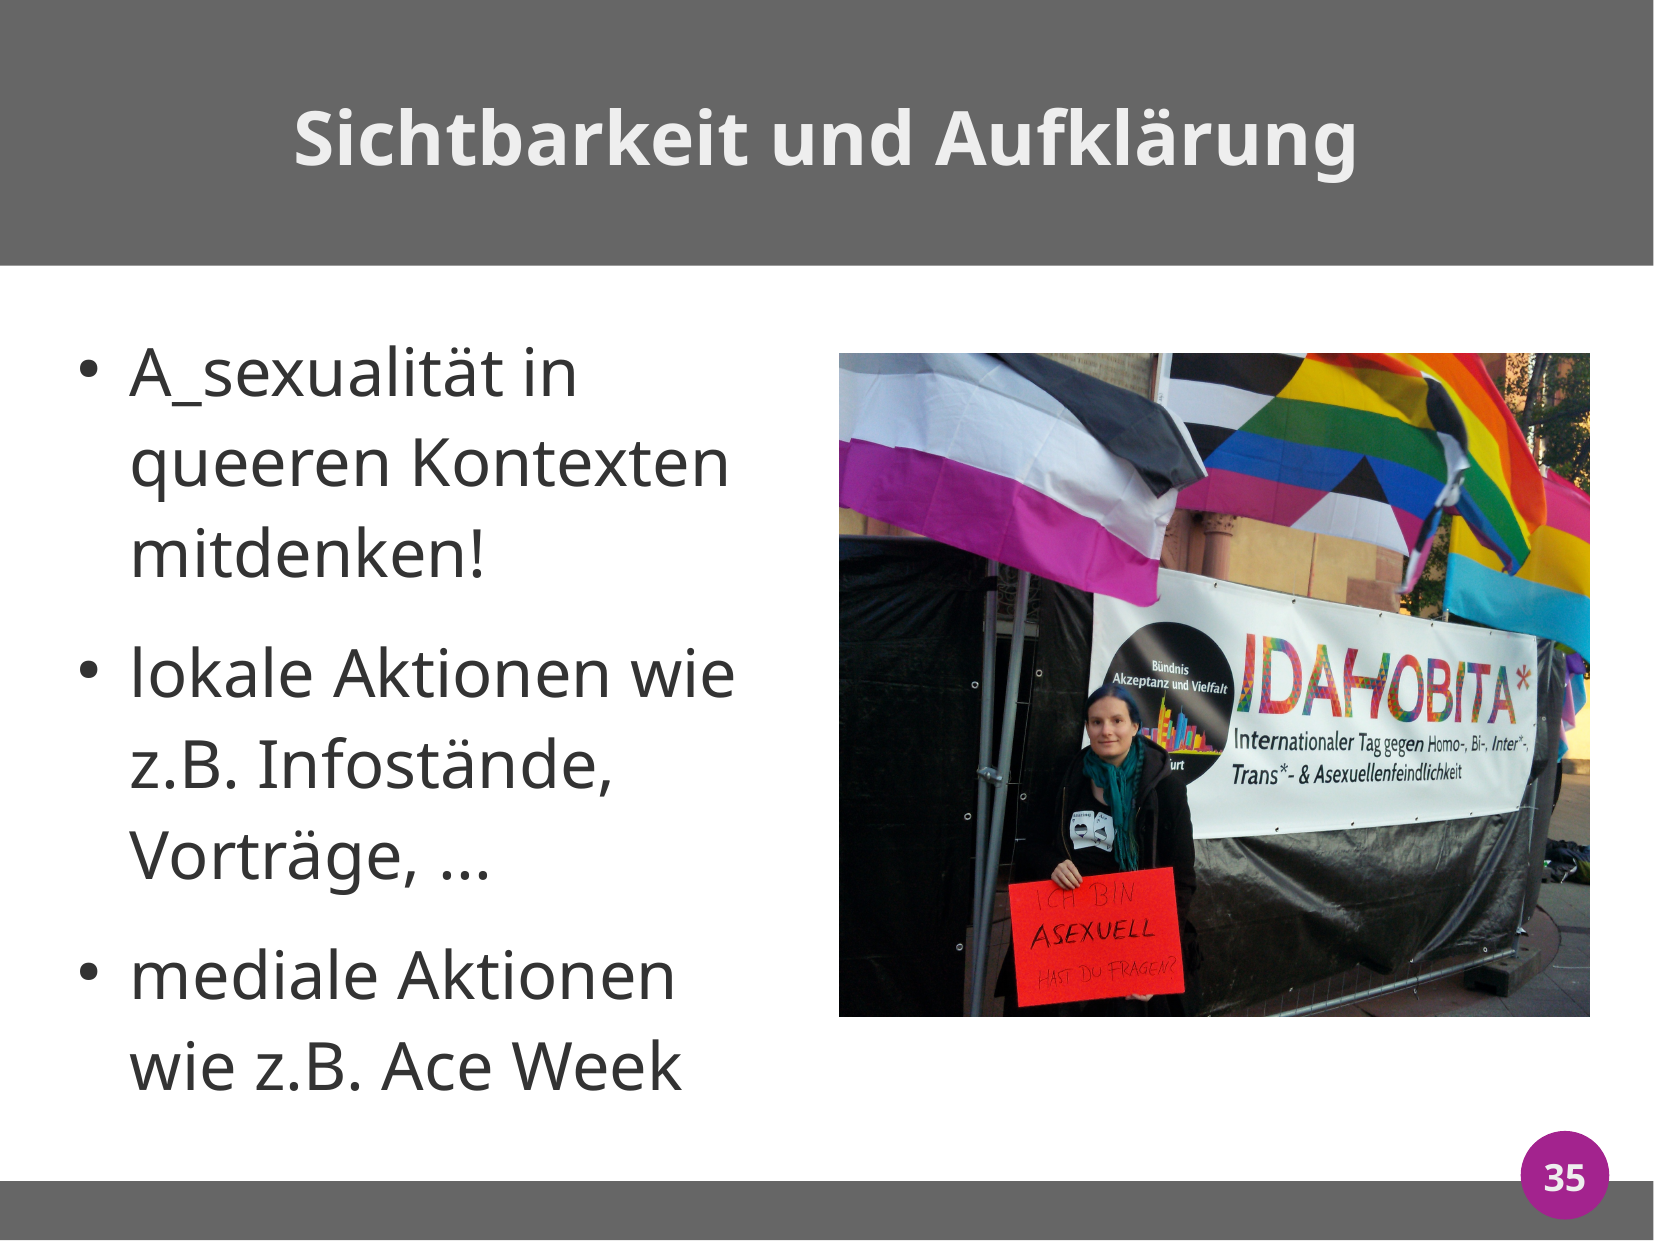

# Sichtbarkeit und Aufklärung
A_sexualität in queeren Kontexten mitdenken!
lokale Aktionen wie z.B. Infostände, Vorträge, ...
mediale Aktionen wie z.B. Ace Week
35